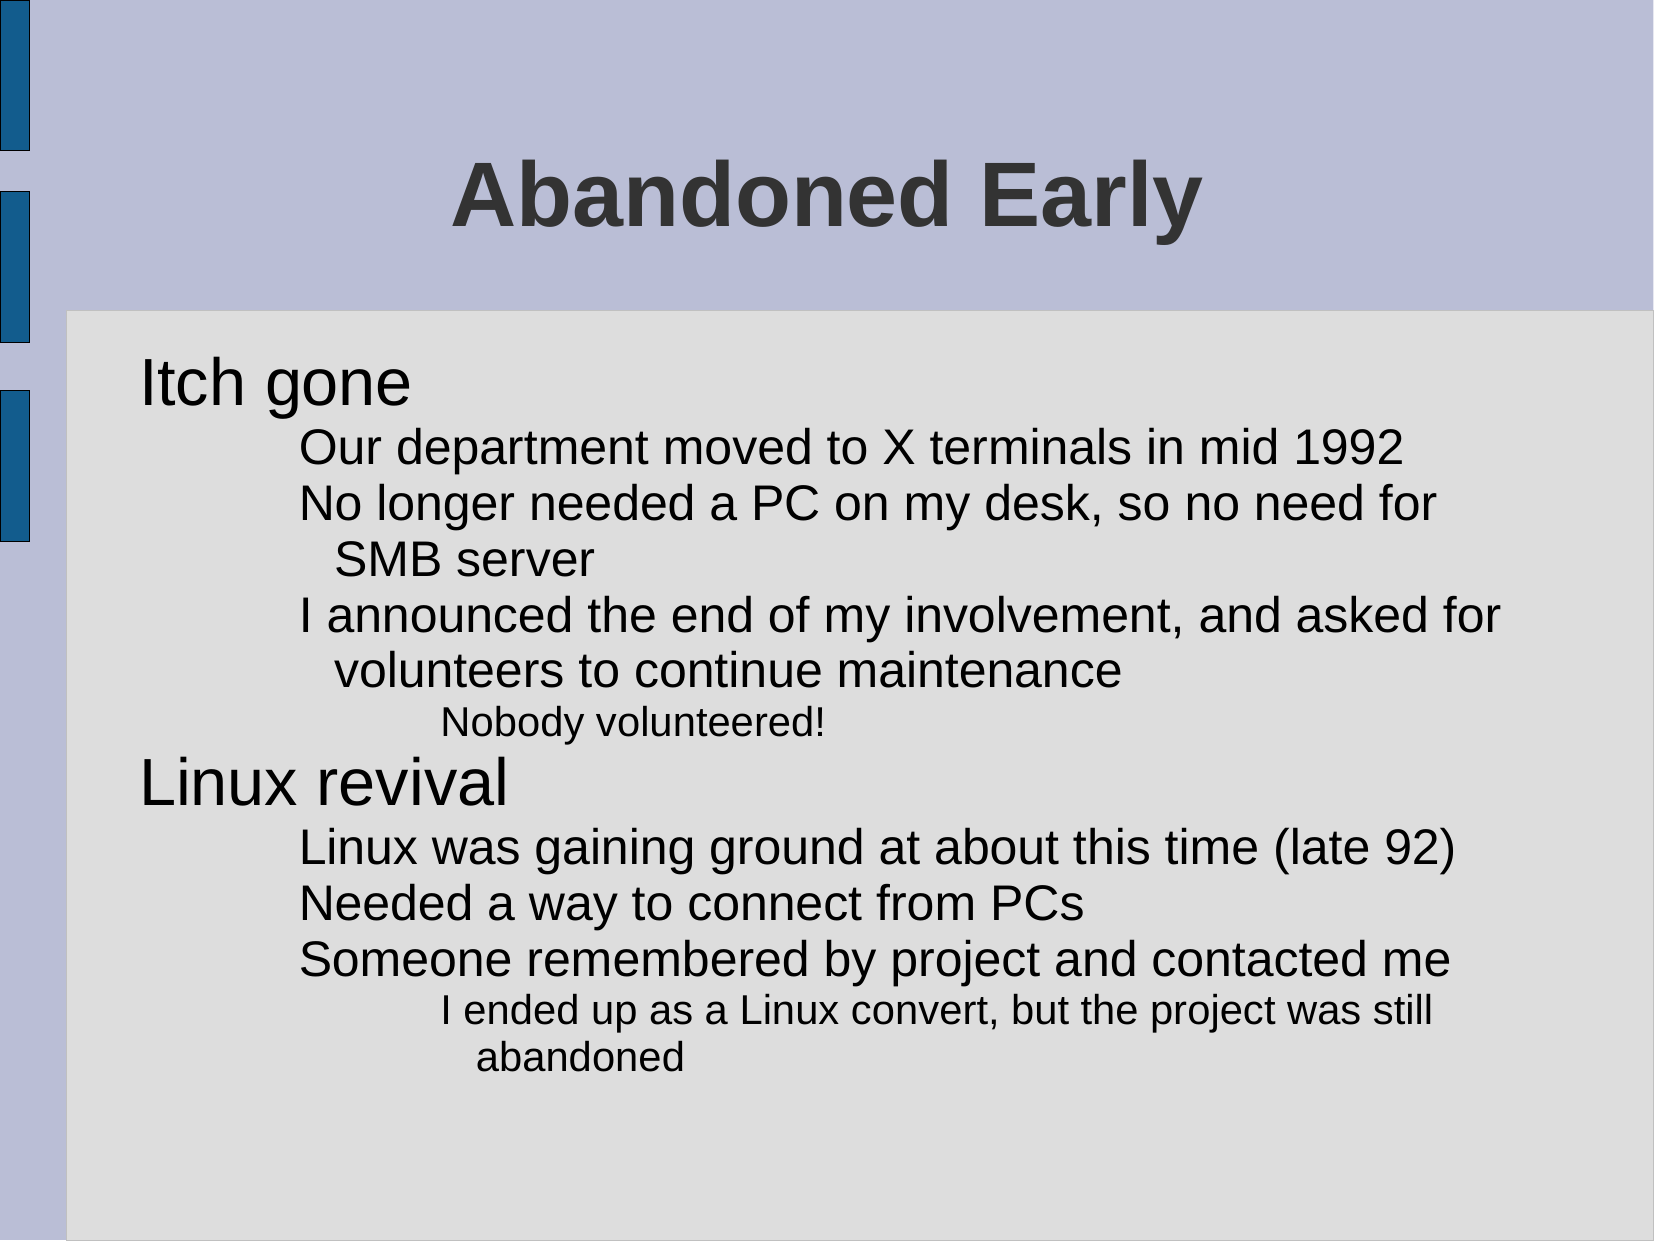

# Abandoned Early
Itch gone
Our department moved to X terminals in mid 1992
No longer needed a PC on my desk, so no need for SMB server
I announced the end of my involvement, and asked for volunteers to continue maintenance
Nobody volunteered!
Linux revival
Linux was gaining ground at about this time (late 92)
Needed a way to connect from PCs
Someone remembered by project and contacted me
I ended up as a Linux convert, but the project was still abandoned